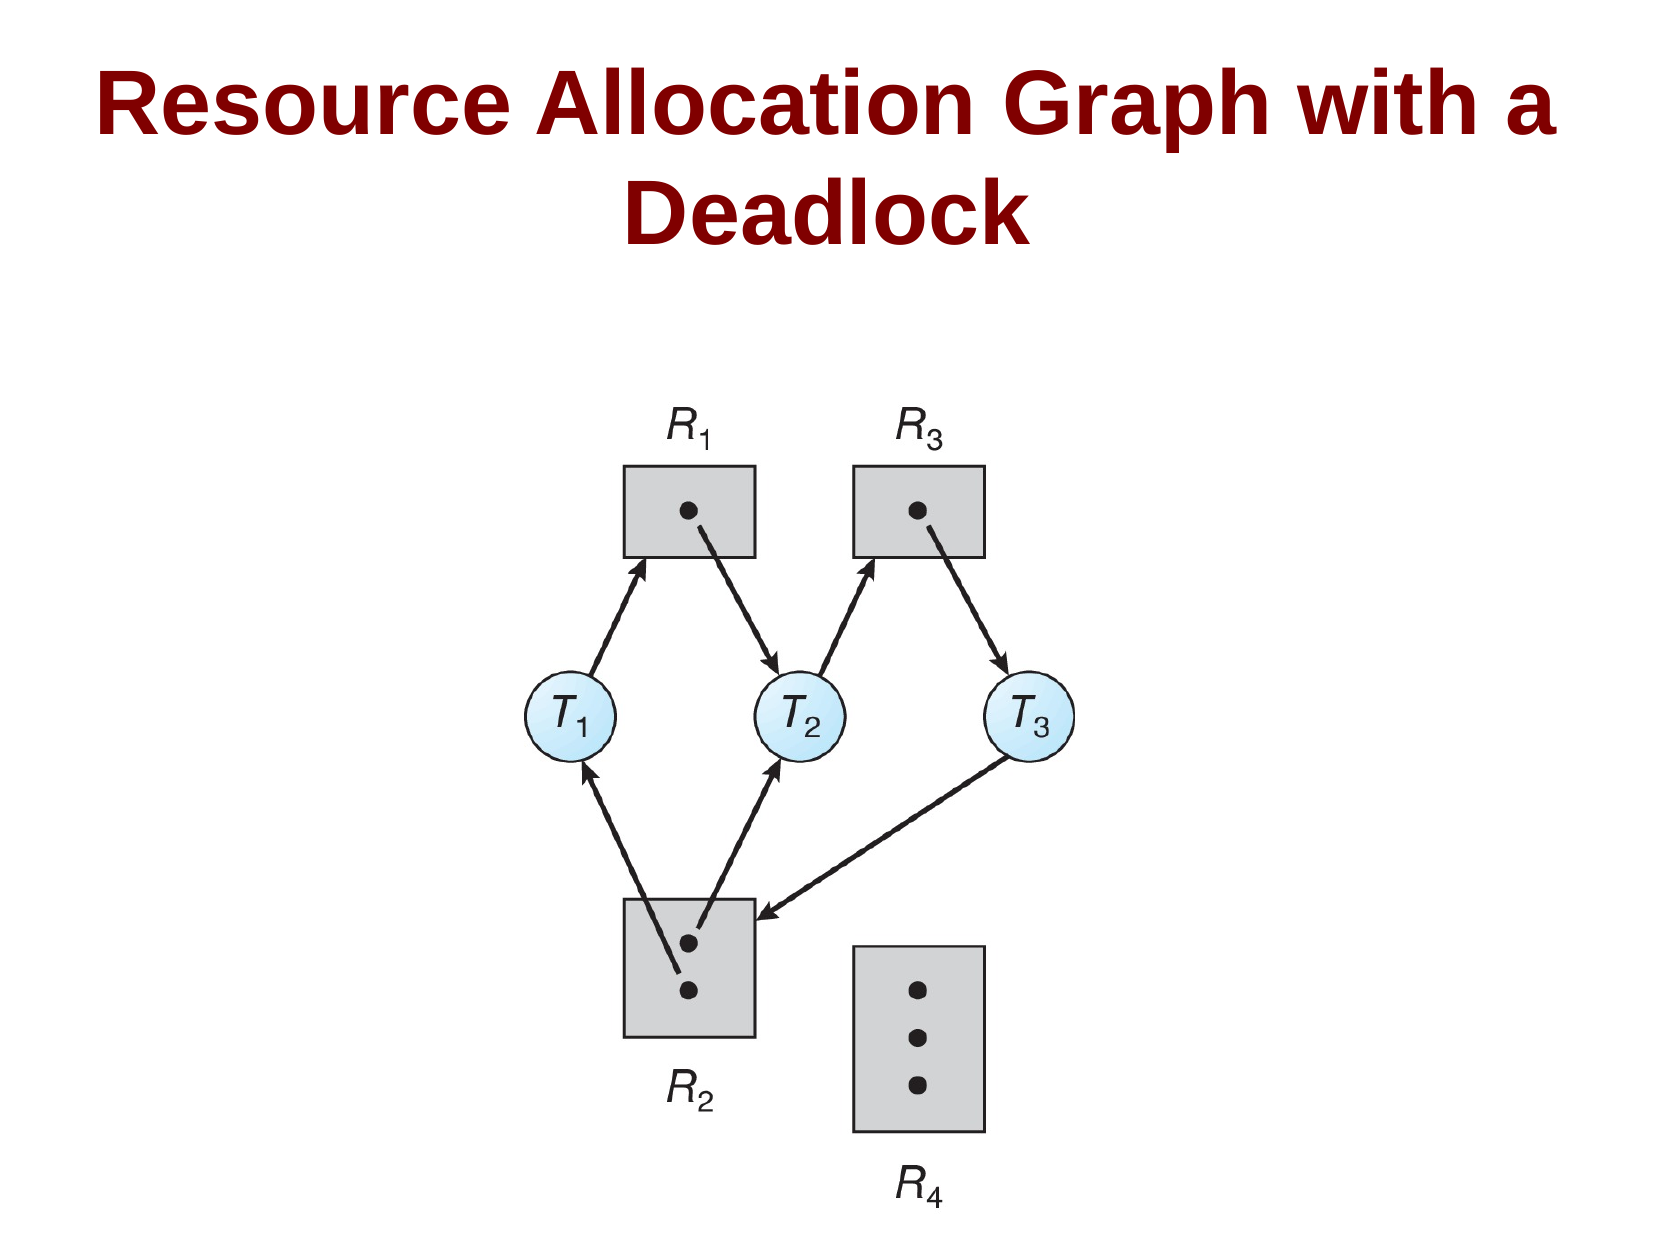

# Resource Allocation Graph with a Deadlock